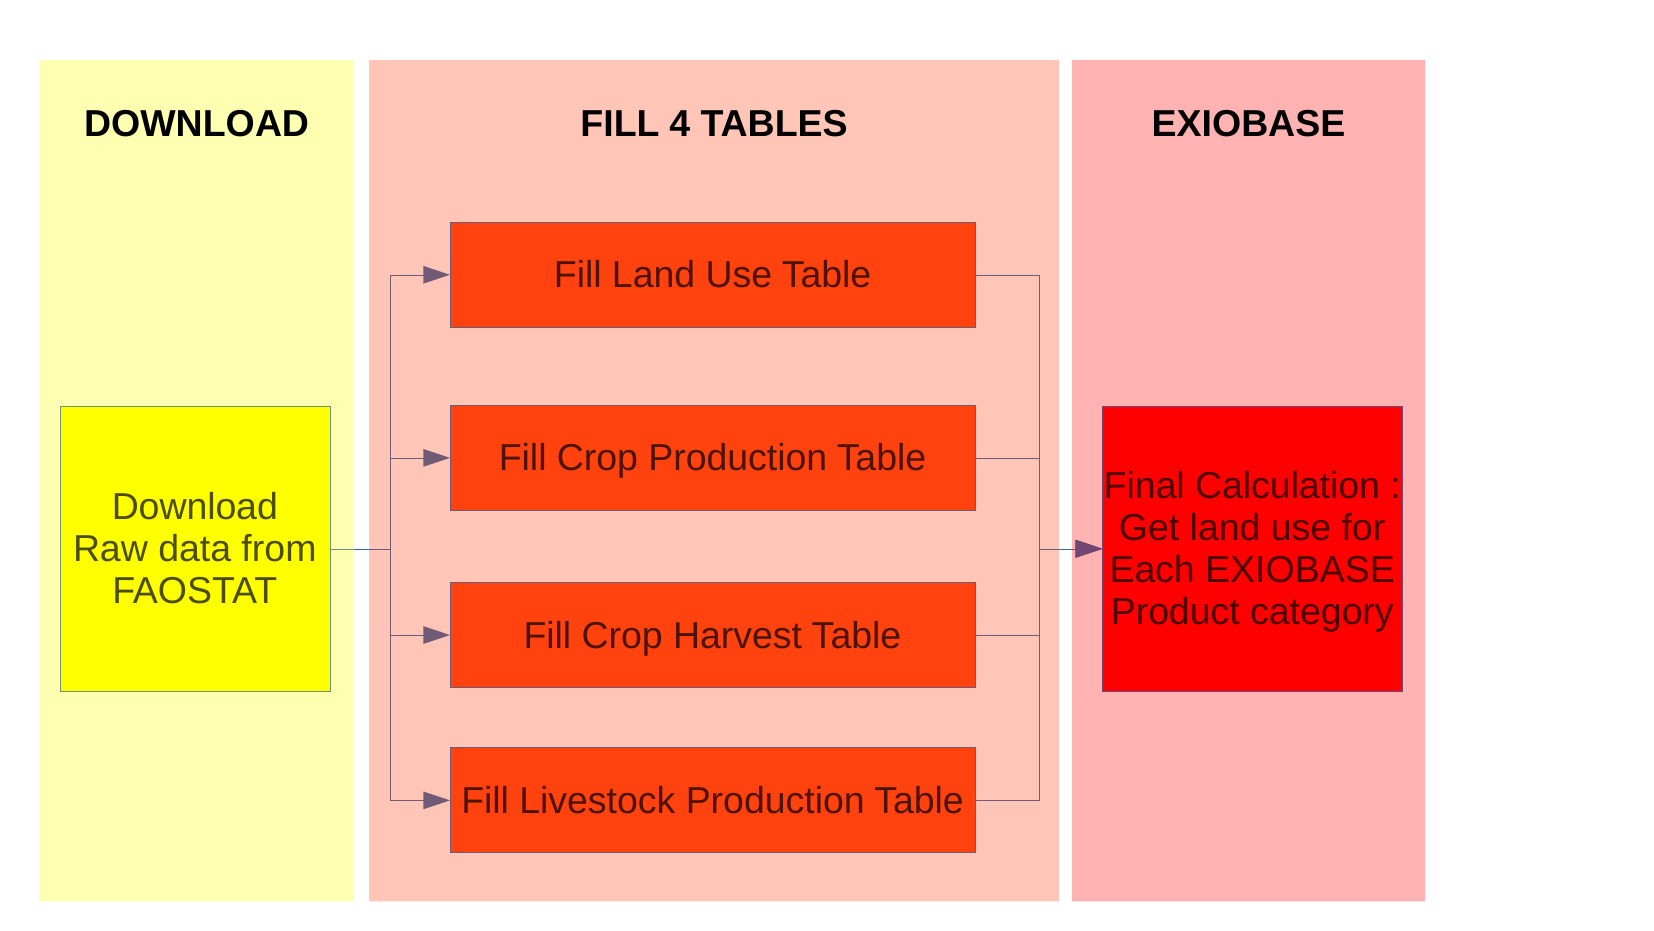

DOWNLOAD
FILL 4 TABLES
EXIOBASE
Fill Land Use Table
Fill Crop Production Table
Download
Raw data from
FAOSTAT
Final Calculation :
Get land use for
Each EXIOBASE
Product category
Fill Crop Harvest Table
Fill Livestock Production Table